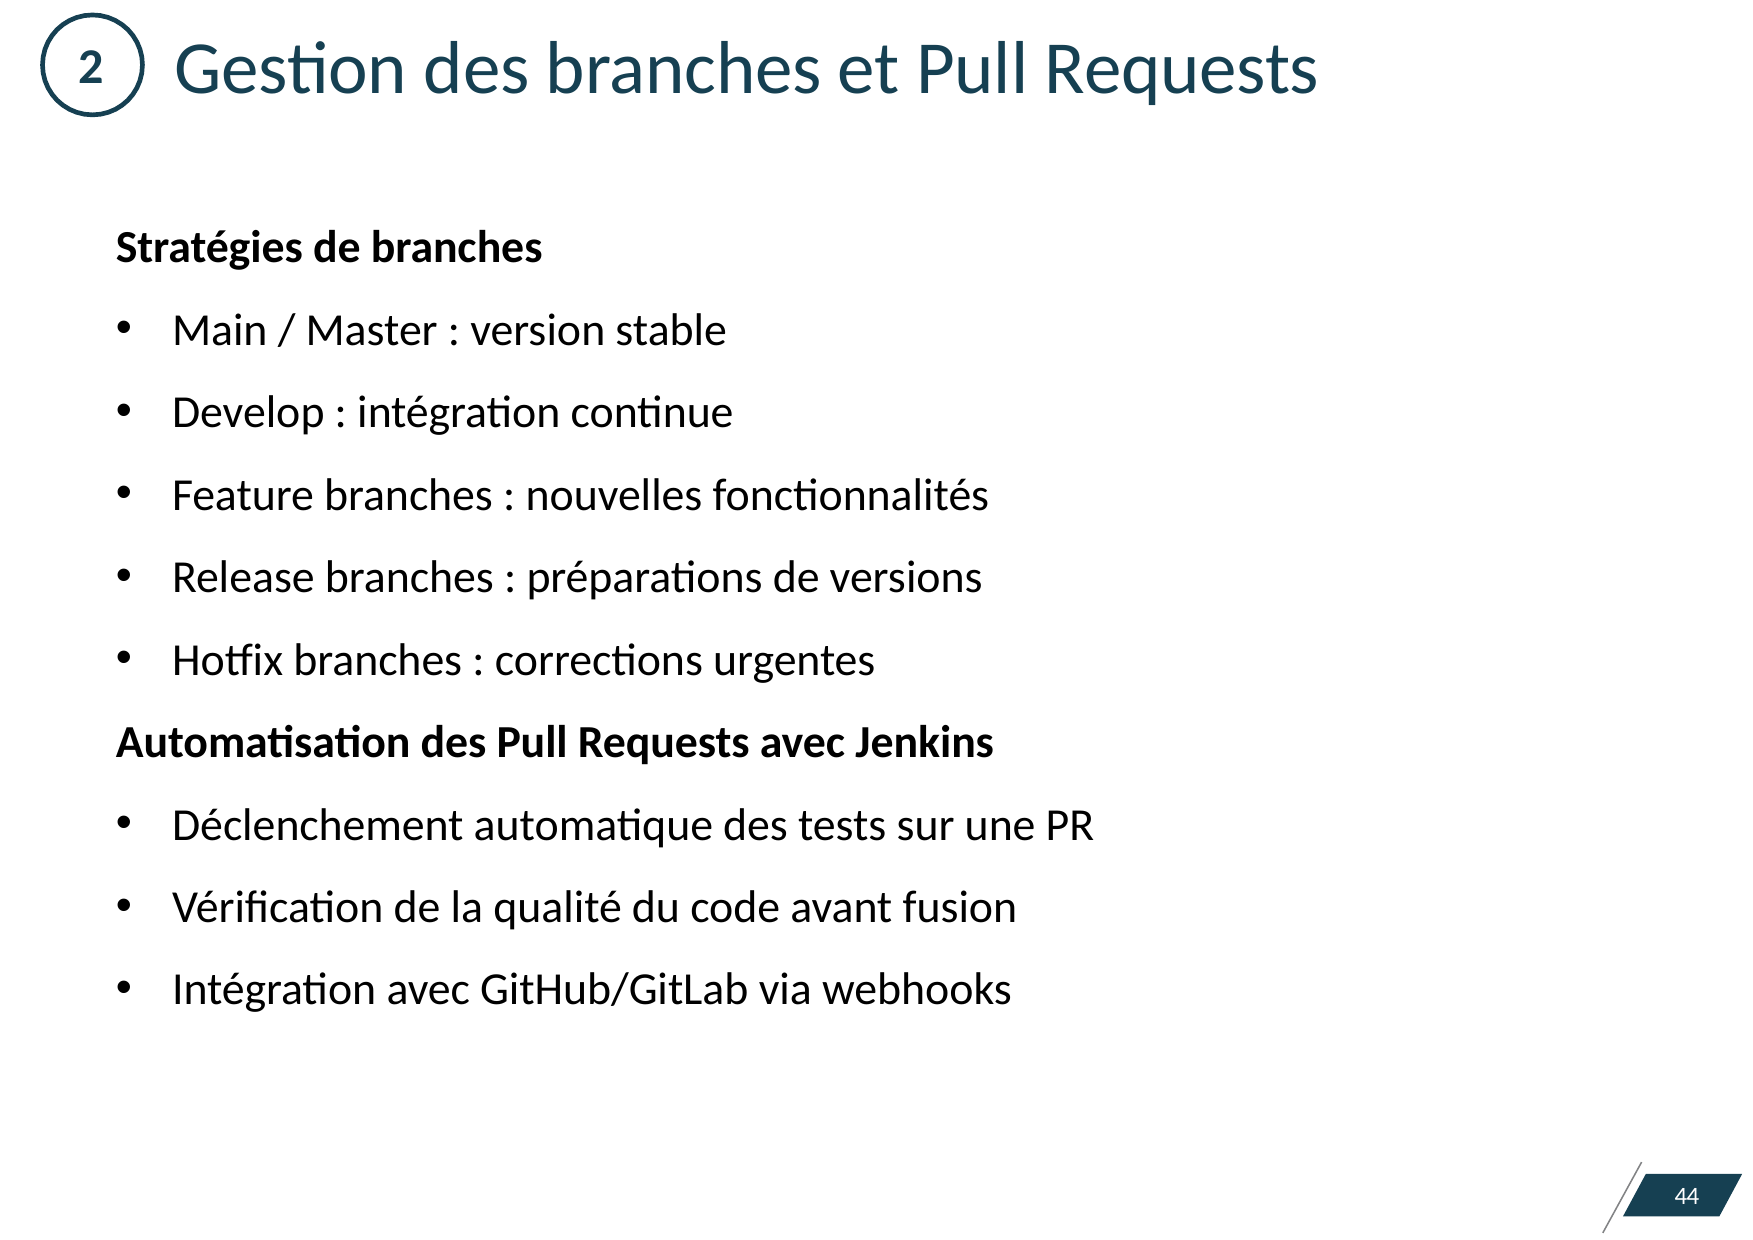

# Gestion des branches et Pull Requests
2
Stratégies de branches
Main / Master : version stable
Develop : intégration continue
Feature branches : nouvelles fonctionnalités
Release branches : préparations de versions
Hotfix branches : corrections urgentes
Automatisation des Pull Requests avec Jenkins
Déclenchement automatique des tests sur une PR
Vérification de la qualité du code avant fusion
Intégration avec GitHub/GitLab via webhooks